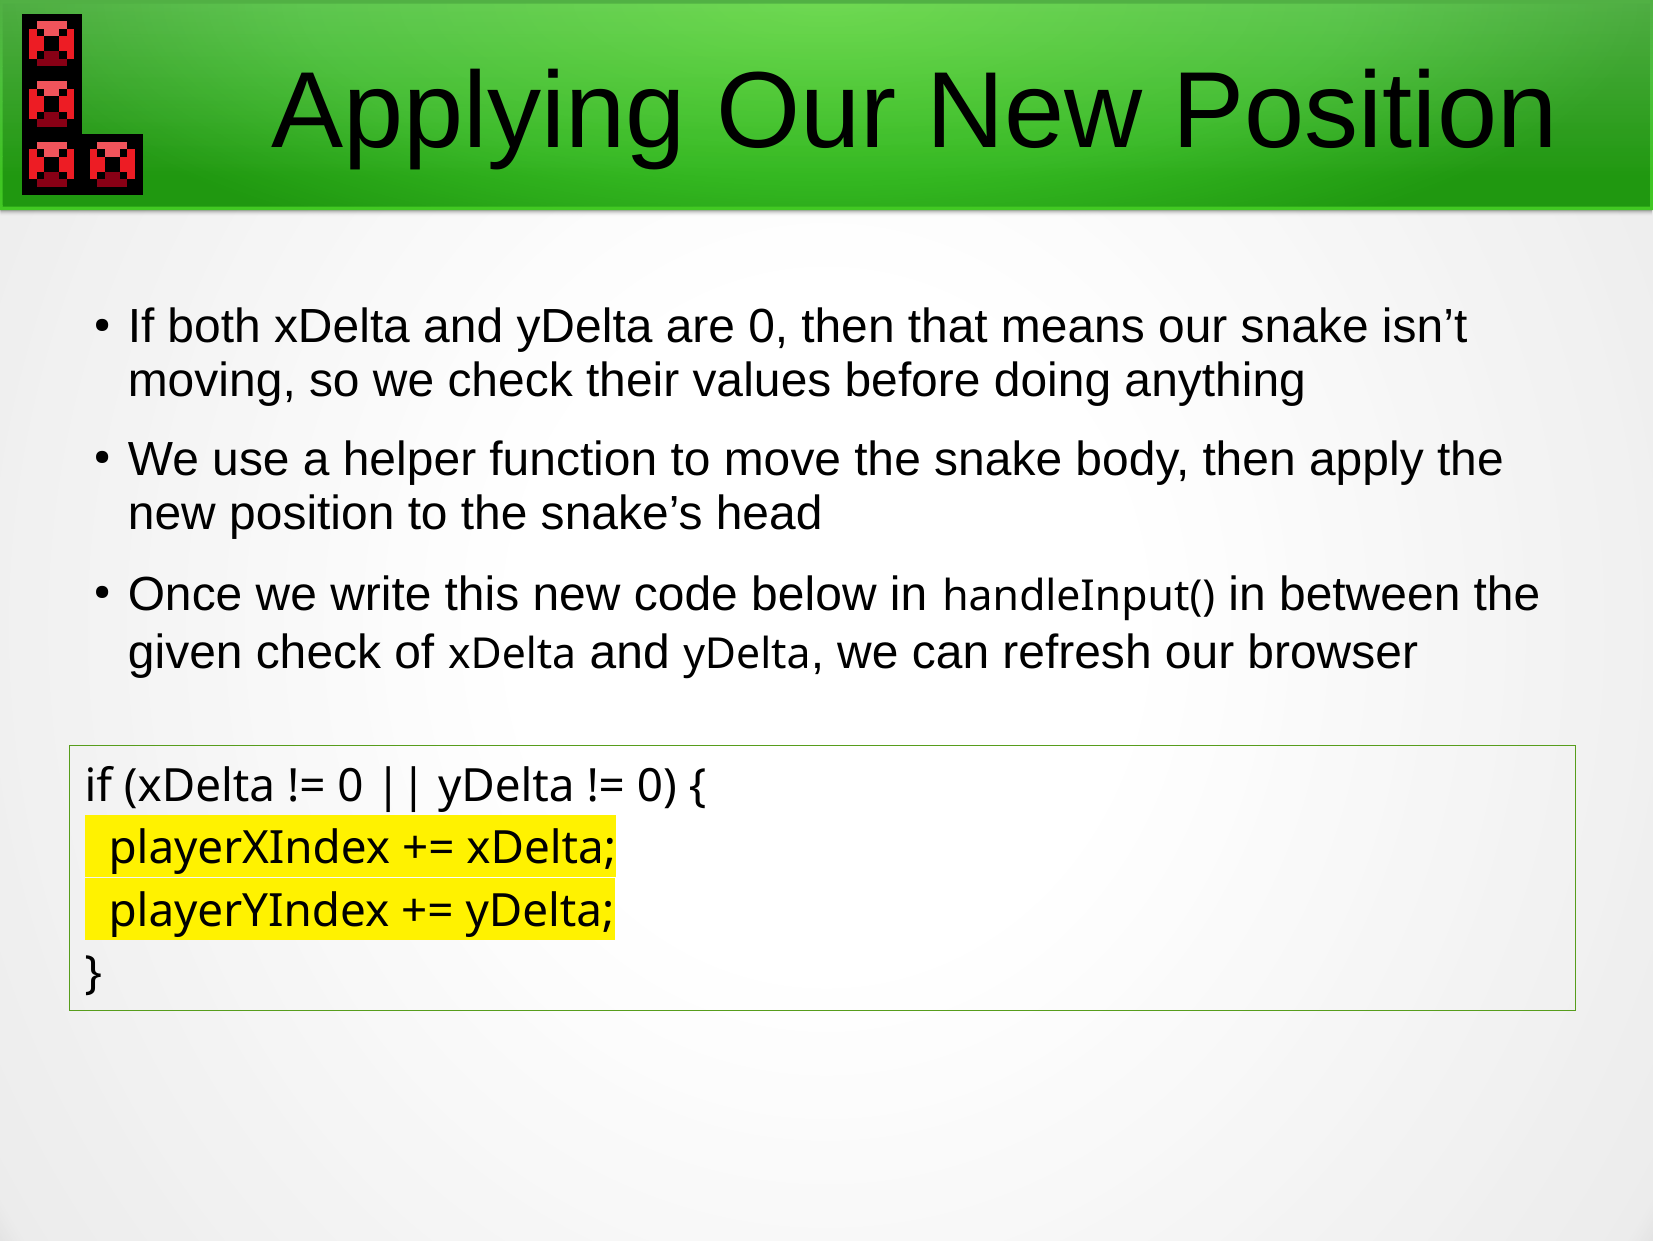

# Applying Our New Position
If both xDelta and yDelta are 0, then that means our snake isn’t moving, so we check their values before doing anything
We use a helper function to move the snake body, then apply the new position to the snake’s head
Once we write this new code below in handleInput() in between the given check of xDelta and yDelta, we can refresh our browser
if (xDelta != 0 || yDelta != 0) {
 playerXIndex += xDelta;
 playerYIndex += yDelta;
}